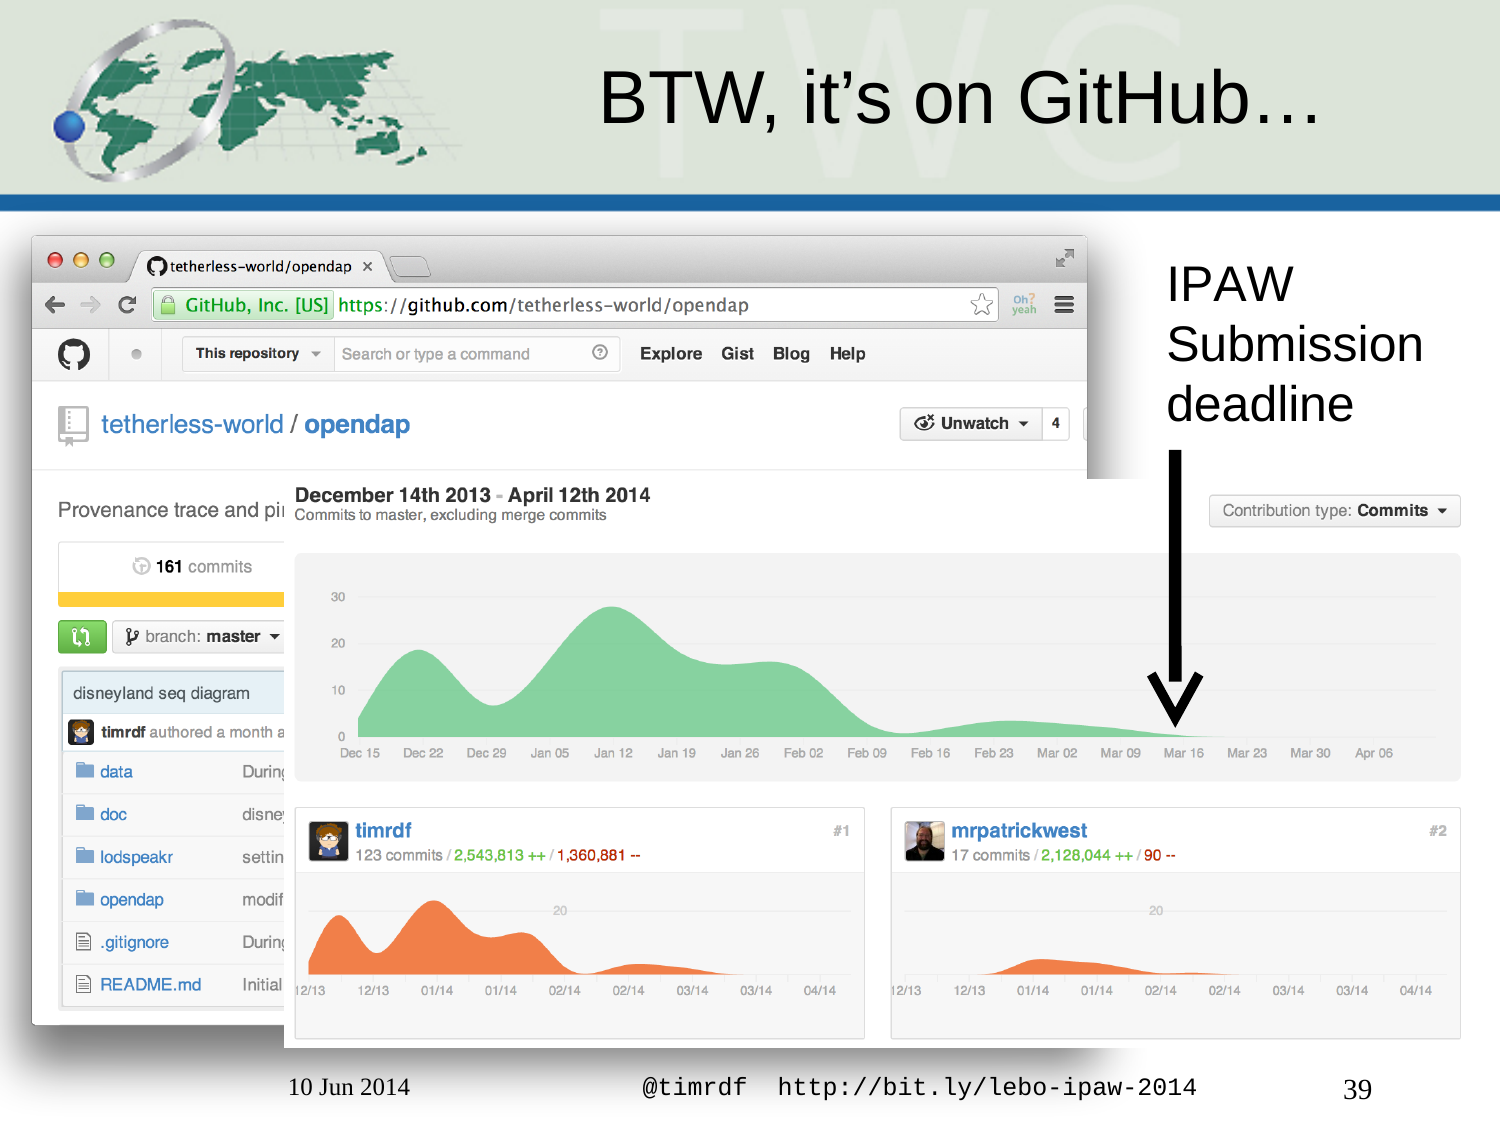

# BTW, it’s on GitHub…
IPAW Submission deadline
10 Jun 2014
@timrdf http://bit.ly/lebo-ipaw-2014
39